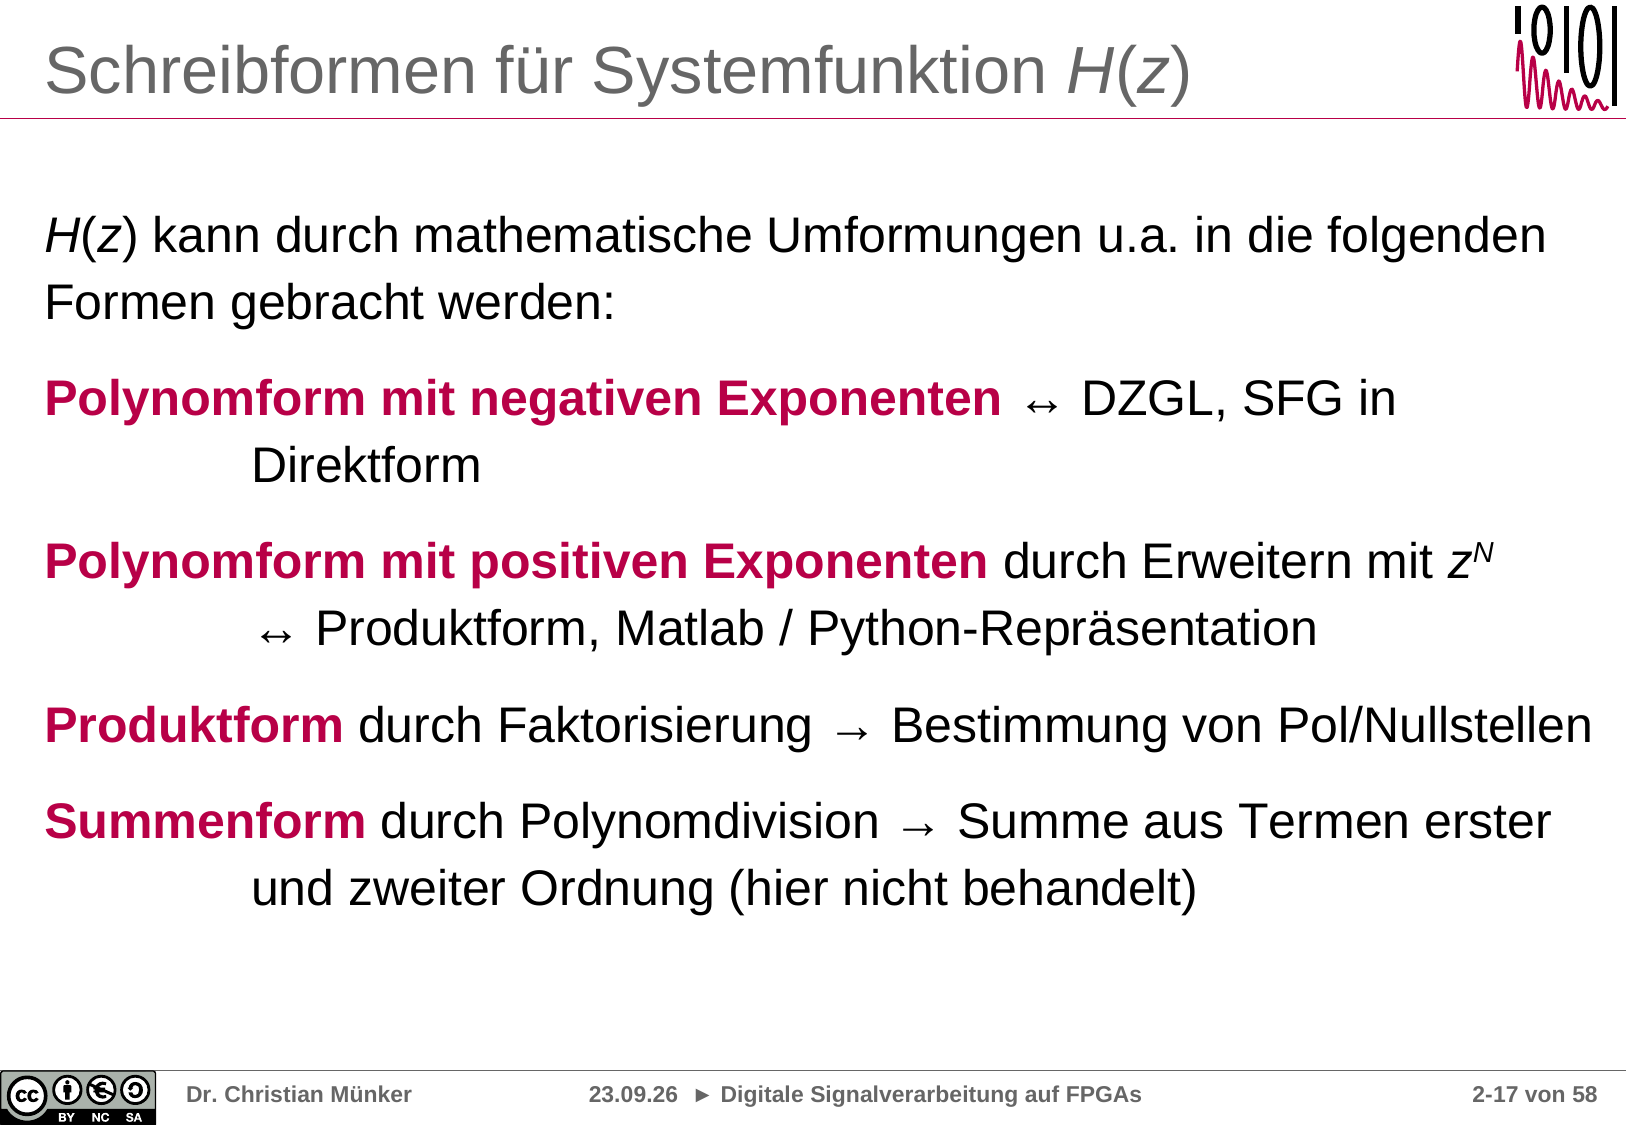

# Schreibformen für Systemfunktion H(z)
H(z) kann durch mathematische Umformungen u.a. in die folgenden Formen gebracht werden:
Polynomform mit negativen Exponenten ↔ DZGL, SFG in Direktform
Polynomform mit positiven Exponenten durch Erweitern mit zN
↔ Produktform, Matlab / Python-Repräsentation
Produktform durch Faktorisierung → Bestimmung von Pol/Nullstellen
Summenform durch Polynomdivision → Summe aus Termen erster und zweiter Ordnung (hier nicht behandelt)